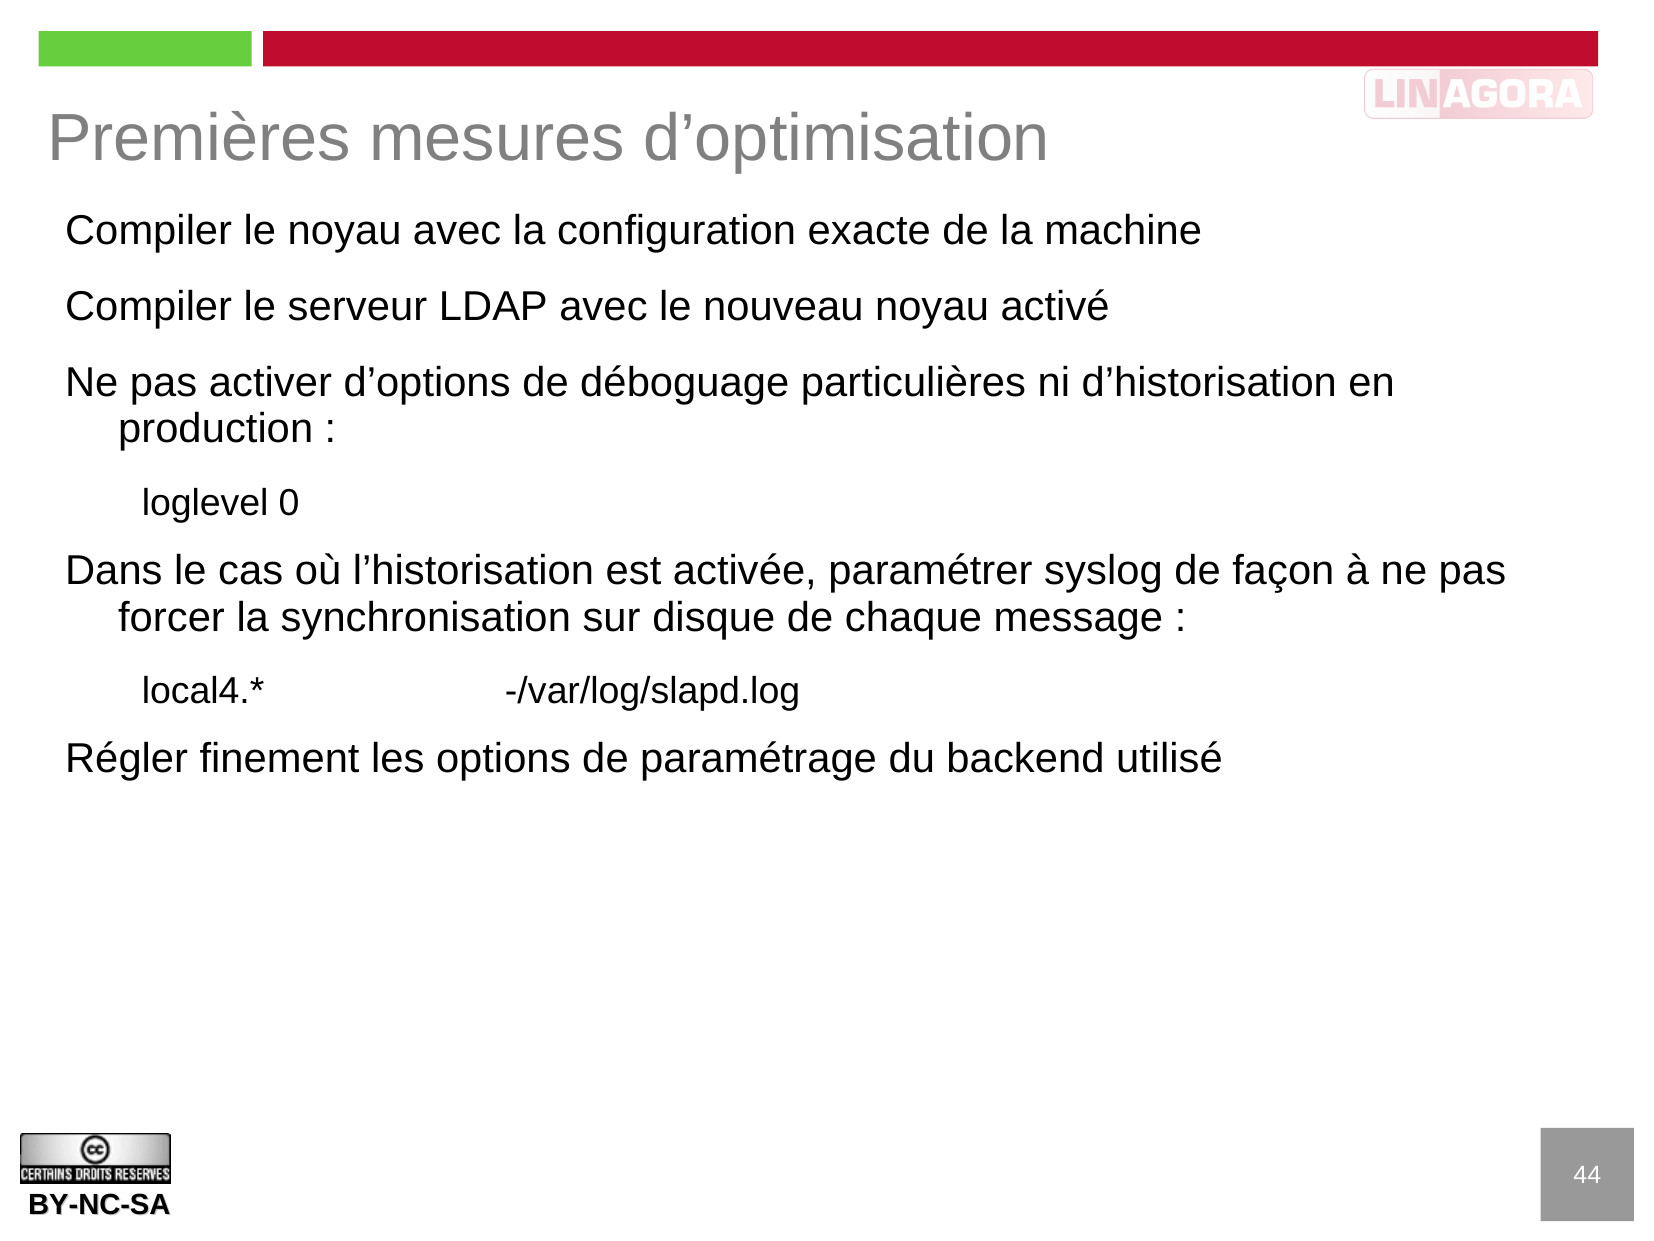

# Premières mesures d’optimisation
Compiler le noyau avec la configuration exacte de la machine
Compiler le serveur LDAP avec le nouveau noyau activé
Ne pas activer d’options de déboguage particulières ni d’historisation en production :
loglevel 0
Dans le cas où l’historisation est activée, paramétrer syslog de façon à ne pas forcer la synchronisation sur disque de chaque message :
local4.* -/var/log/slapd.log
Régler finement les options de paramétrage du backend utilisé